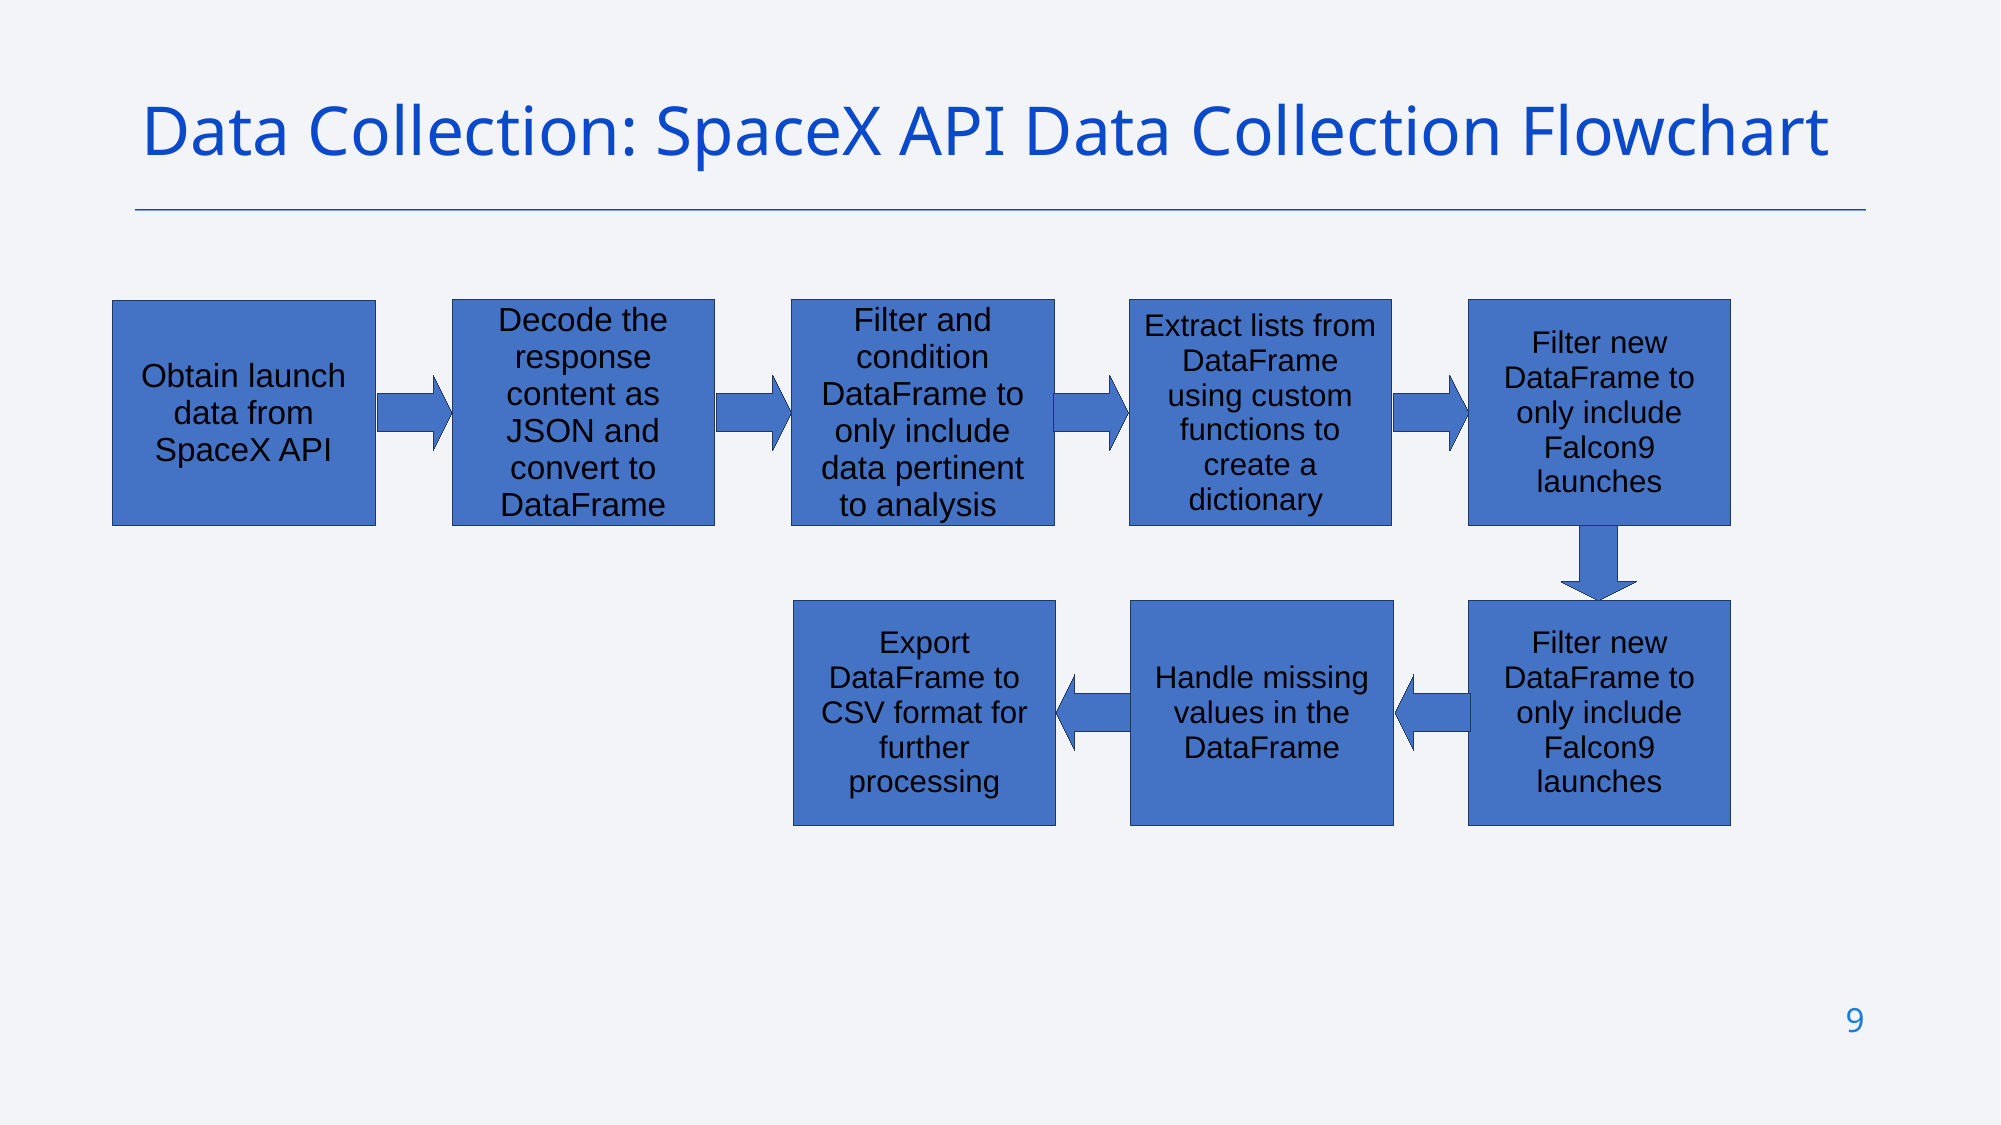

Data Collection: SpaceX API Data Collection Flowchart
Decode the response content as JSON and convert to DataFrame
Filter and condition DataFrame to only include data pertinent to analysis
Extract lists from DataFrame using custom functions to create a dictionary
Filter new DataFrame to only include Falcon9 launches
Obtain launch data from SpaceX API
Export DataFrame to CSV format for further processing
Handle missing values in the DataFrame
Filter new DataFrame to only include Falcon9 launches
9